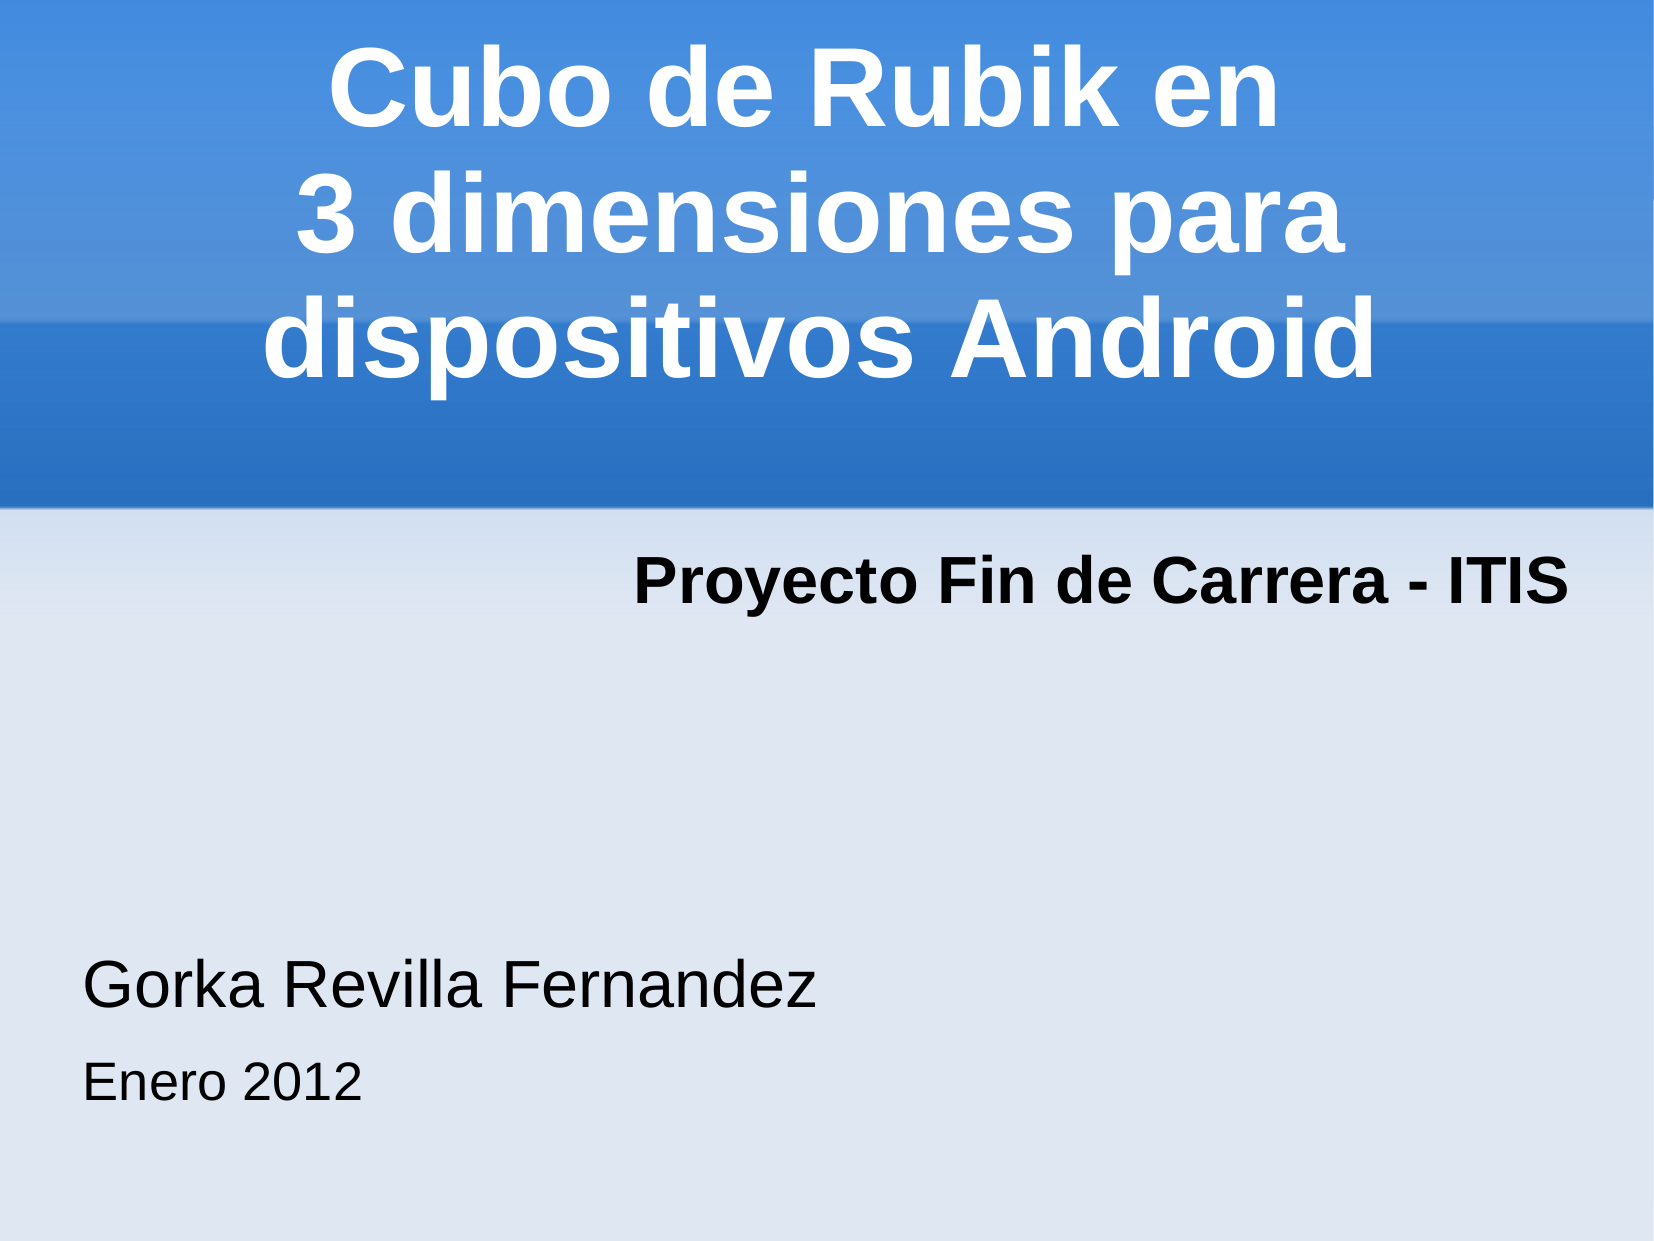

# Cubo de Rubik en 3 dimensiones para dispositivos Android
Proyecto Fin de Carrera - ITIS
Gorka Revilla Fernandez
Enero 2012